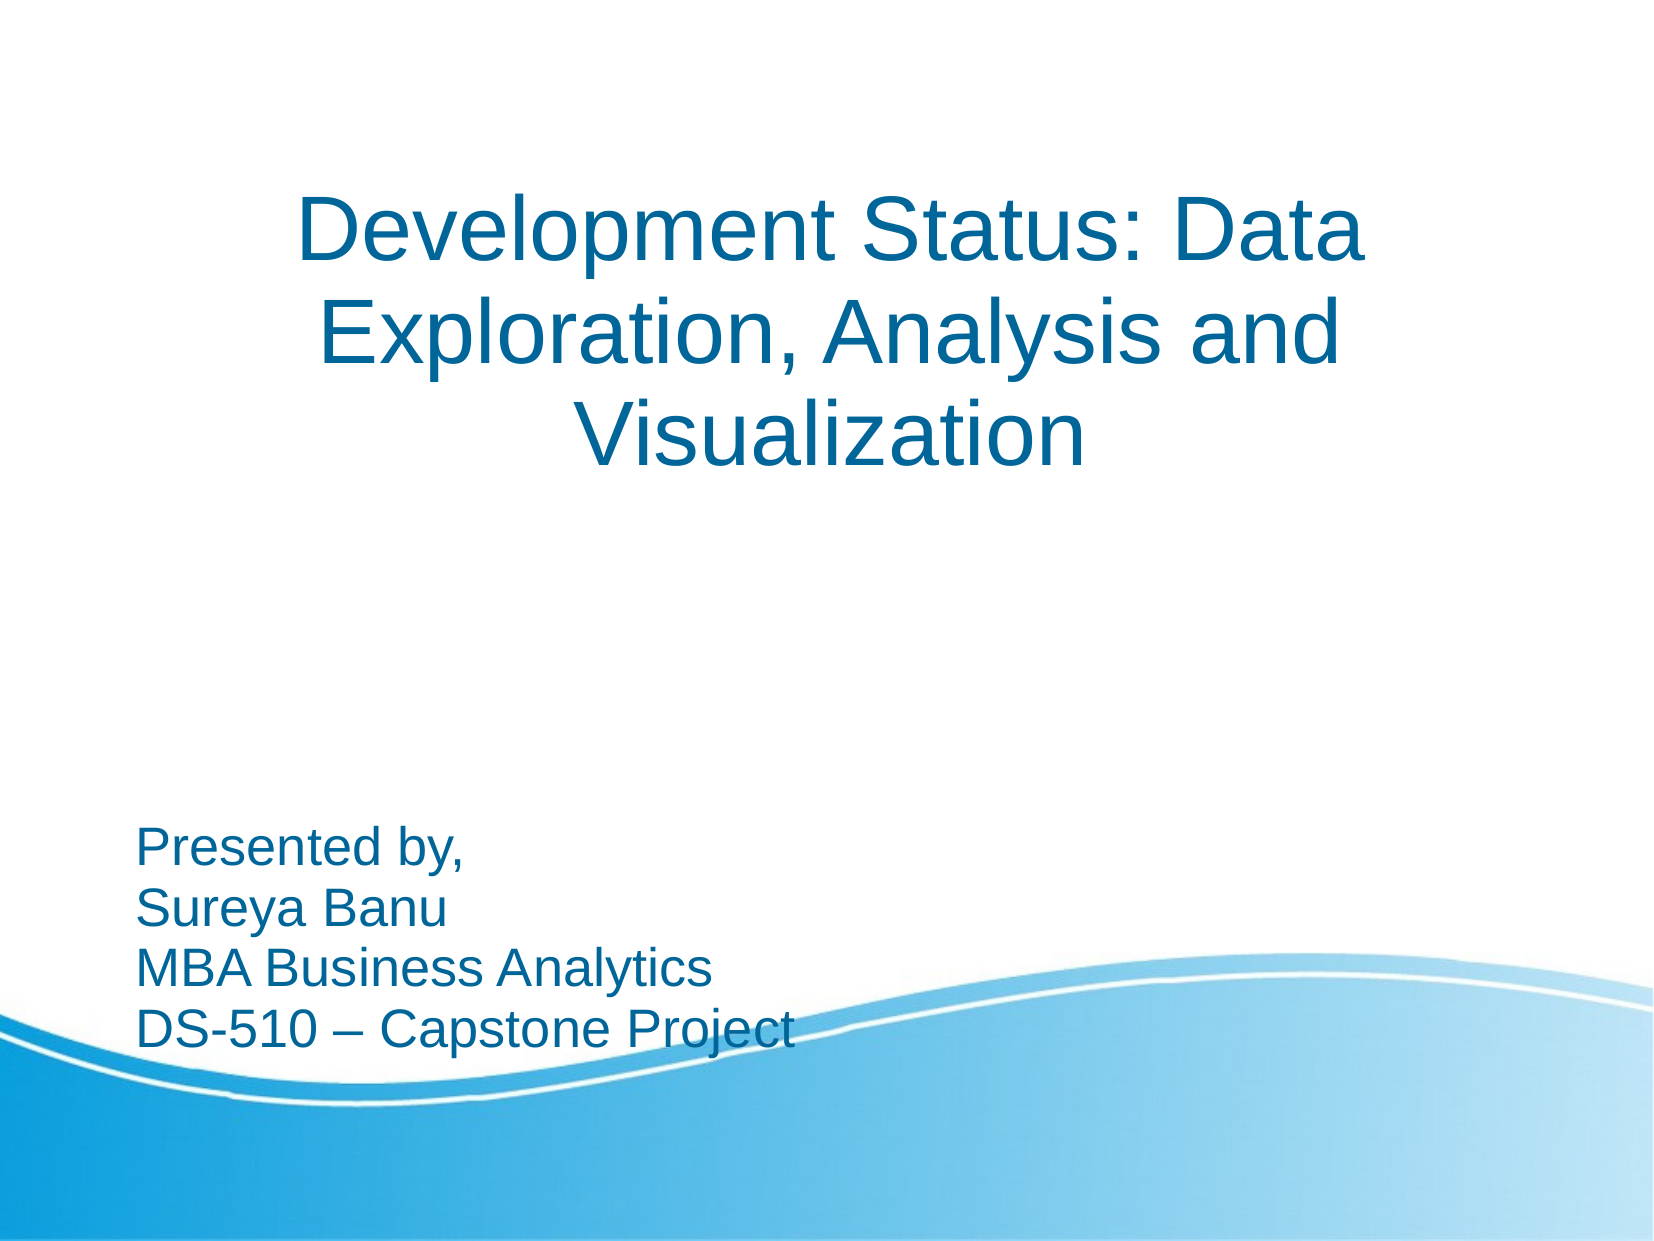

# Development Status: Data Exploration, Analysis and Visualization
Presented by,
Sureya Banu
MBA Business Analytics
DS-510 – Capstone Project